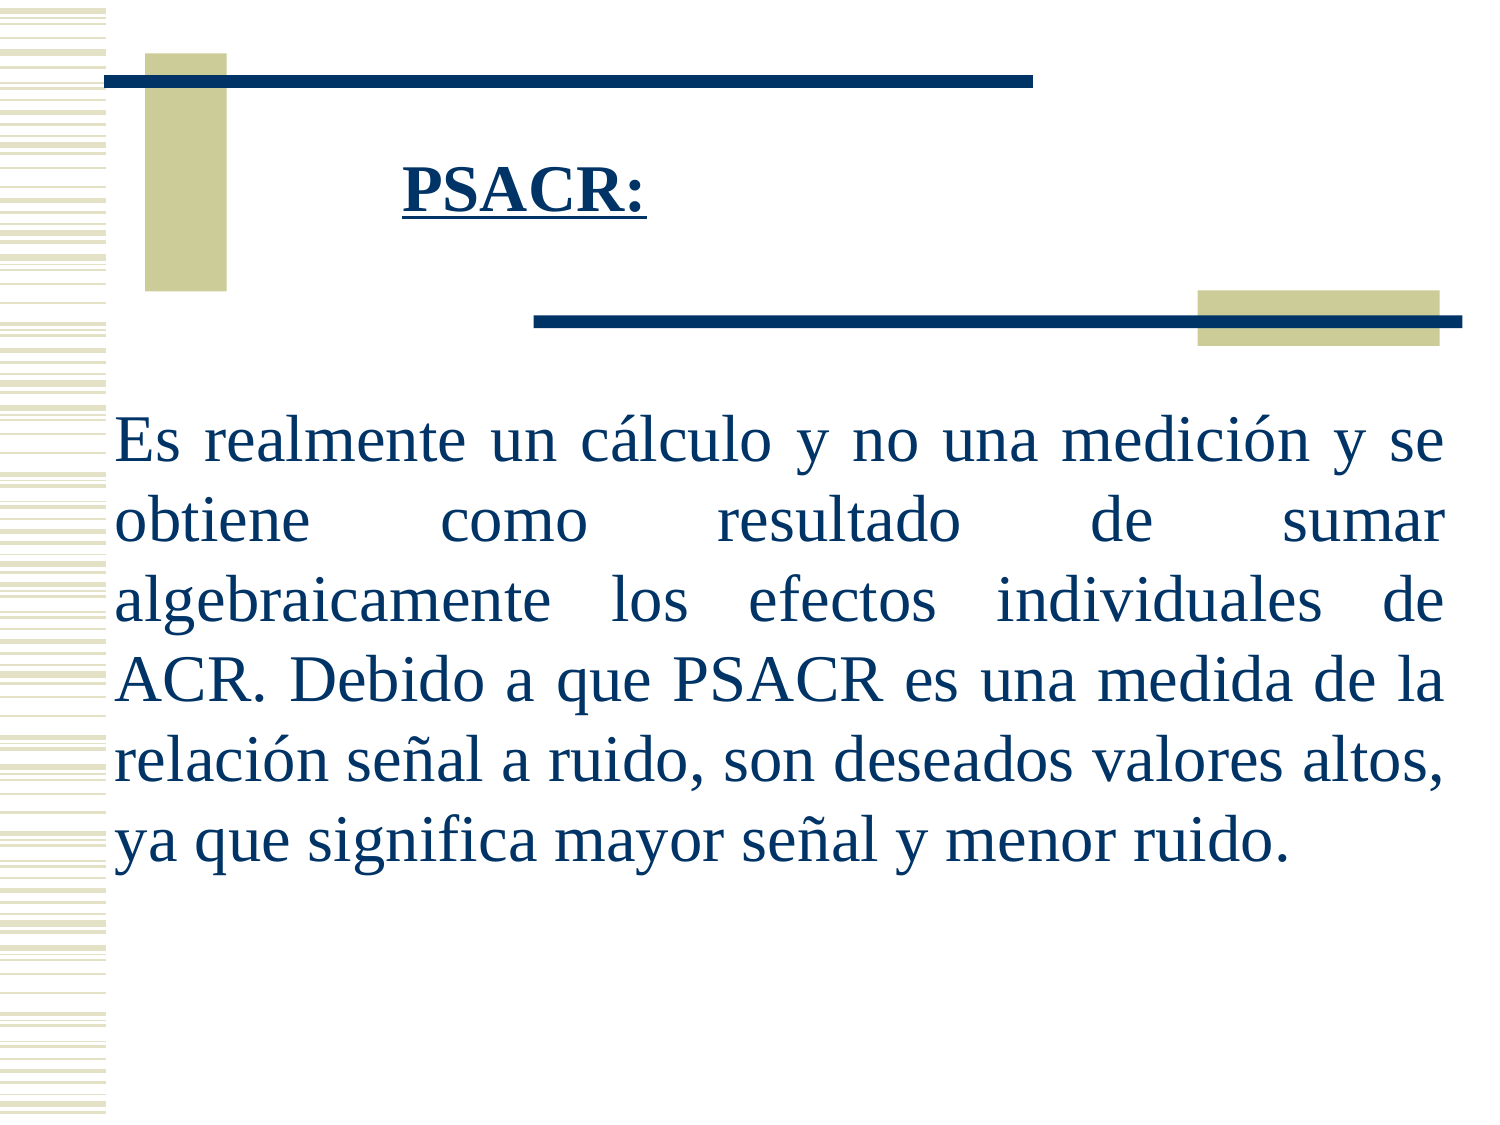

PSACR:
Es realmente un cálculo y no una medición y se obtiene como resultado de sumar algebraicamente los efectos individuales de ACR. Debido a que PSACR es una medida de la relación señal a ruido, son deseados valores altos, ya que significa mayor señal y menor ruido.